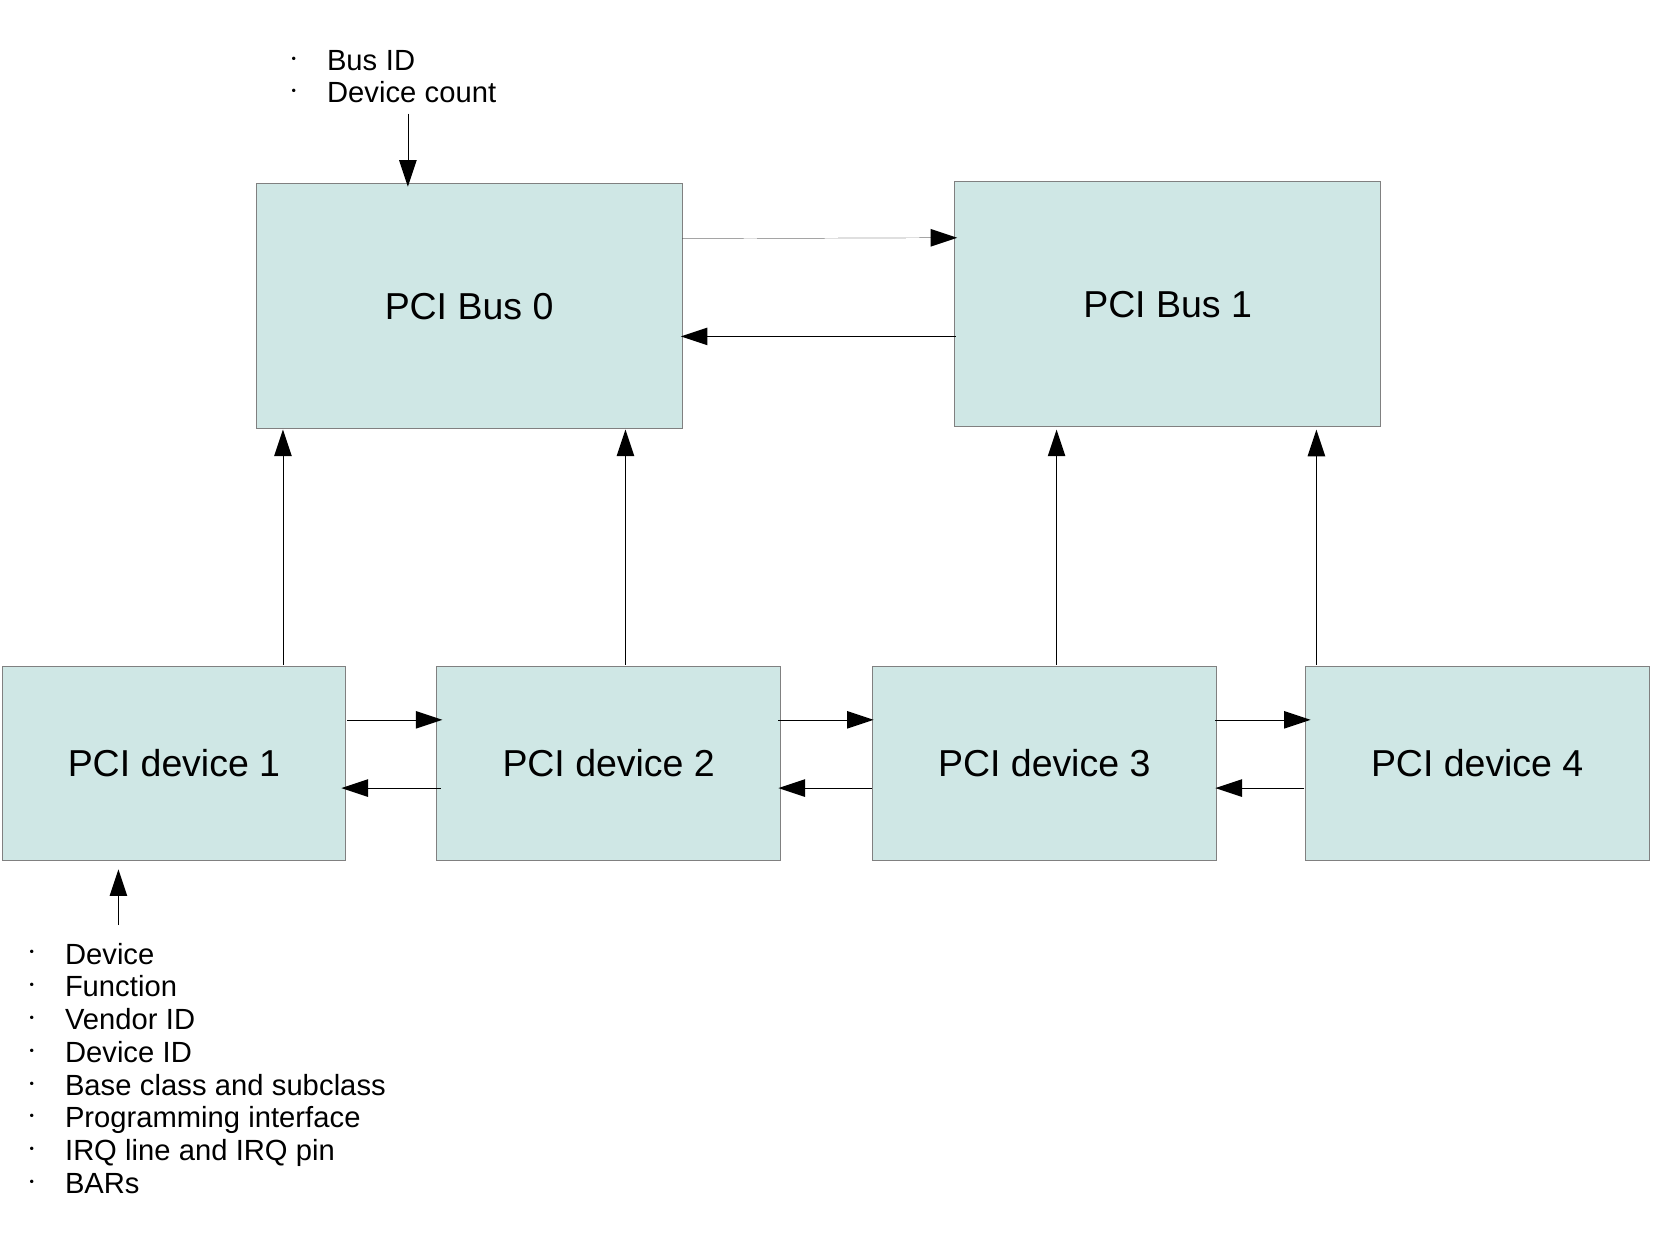

Bus ID
Device count
PCI Bus 1
PCI Bus 0
PCI device 1
PCI device 2
PCI device 3
PCI device 4
Device
Function
Vendor ID
Device ID
Base class and subclass
Programming interface
IRQ line and IRQ pin
BARs